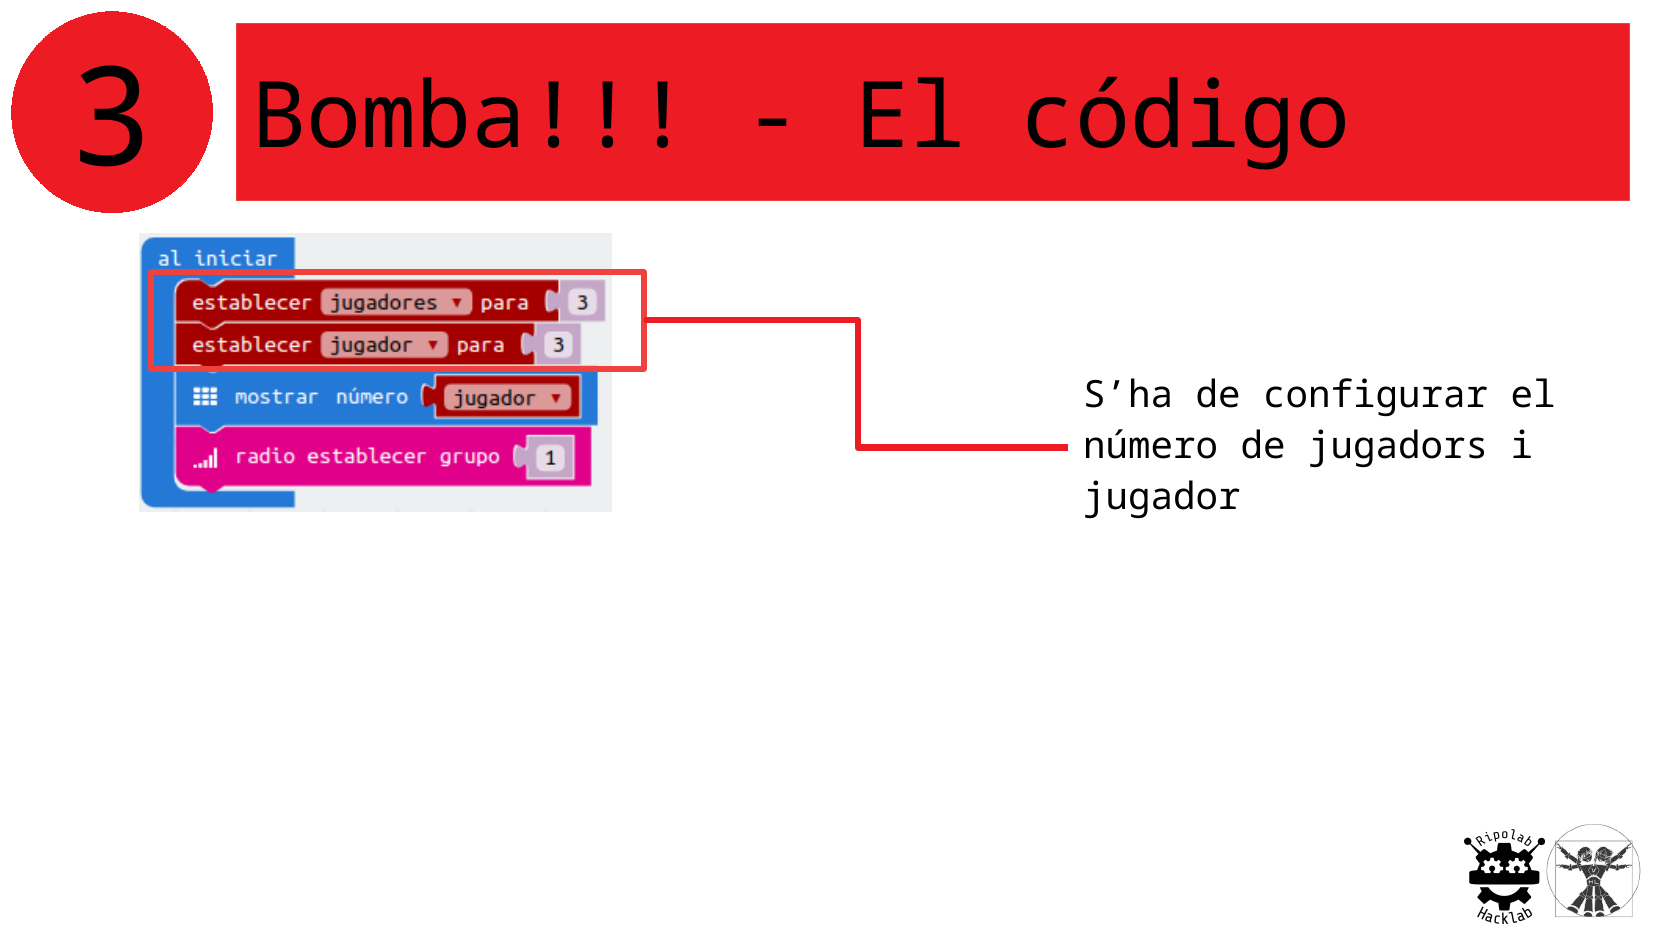

Jugador 1
3
Bomba!!! - El código
S’ha de configurar el número de jugadors i jugador